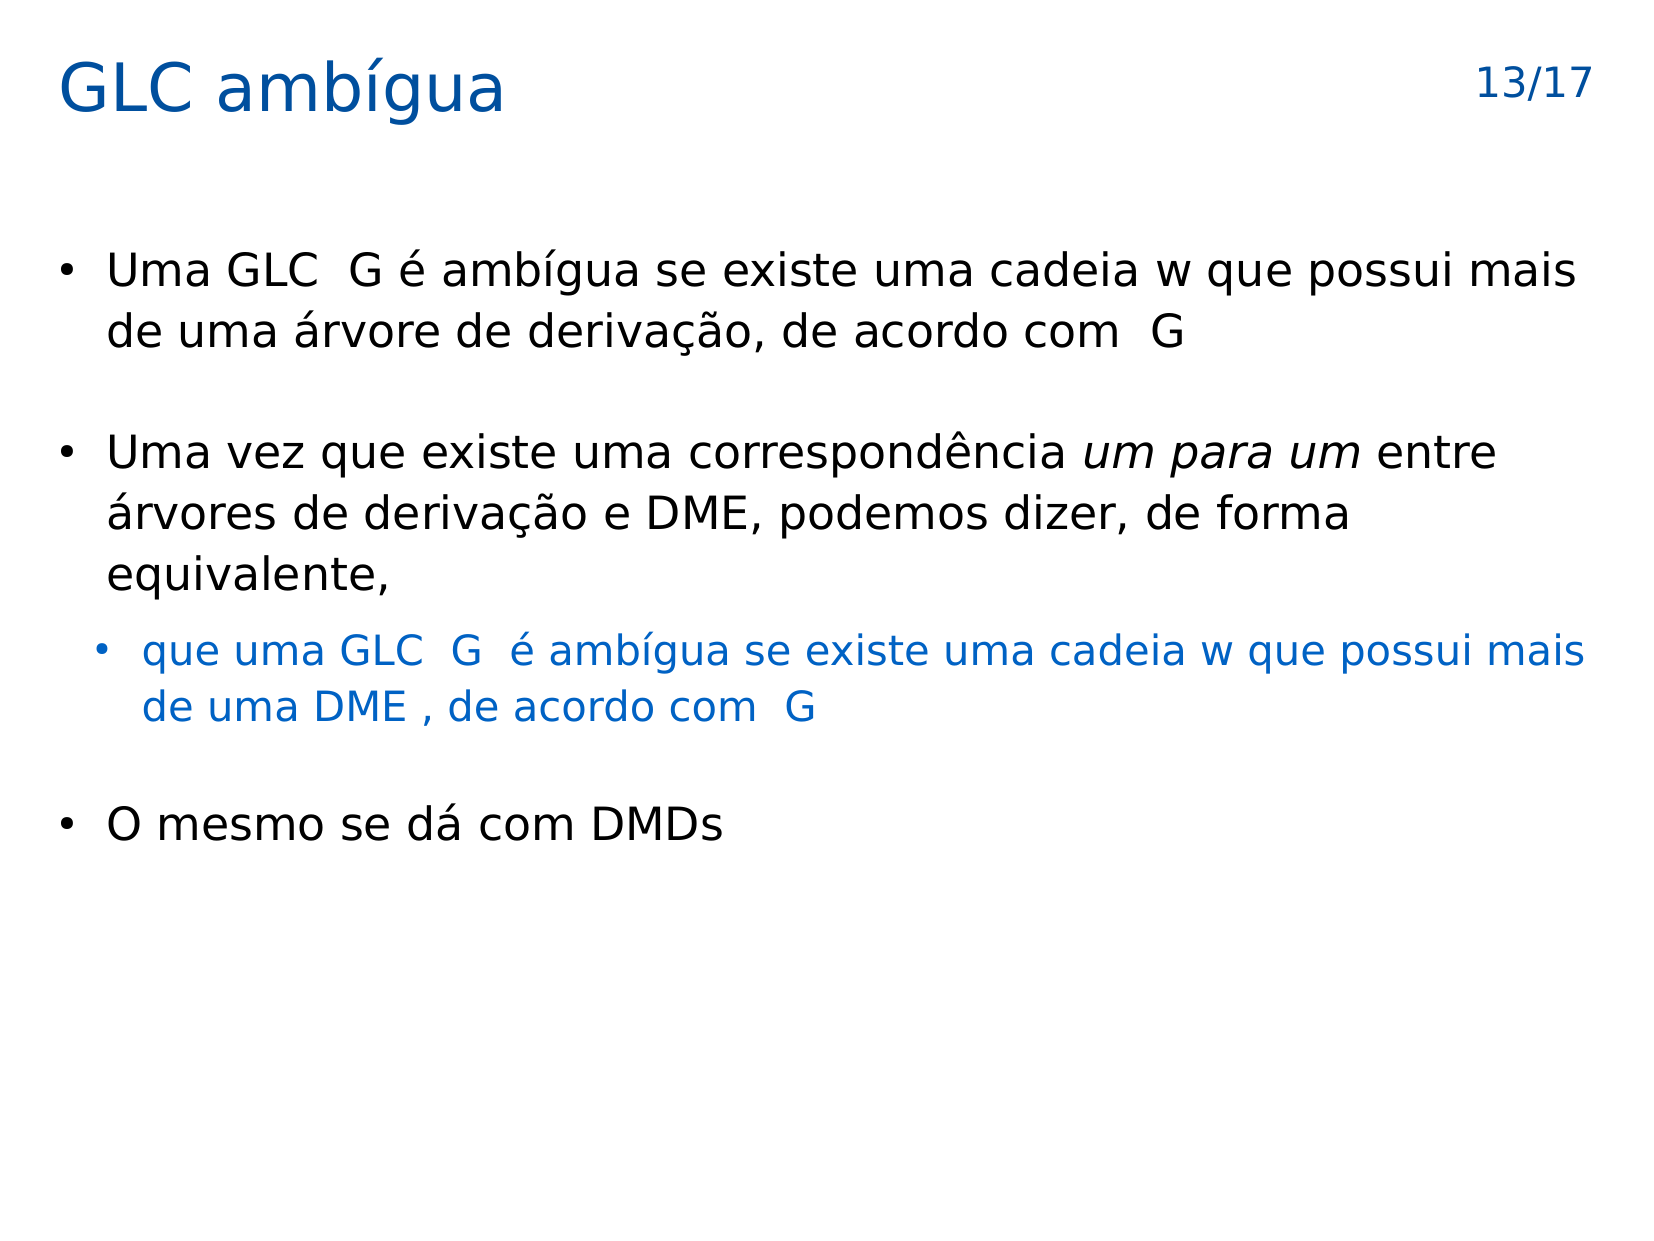

# GLC ambígua
13
Uma GLC G é ambígua se existe uma cadeia w que possui mais de uma árvore de derivação, de acordo com G
Uma vez que existe uma correspondência um para um entre árvores de derivação e DME, podemos dizer, de forma equivalente,
que uma GLC G é ambígua se existe uma cadeia w que possui mais de uma DME , de acordo com G
O mesmo se dá com DMDs